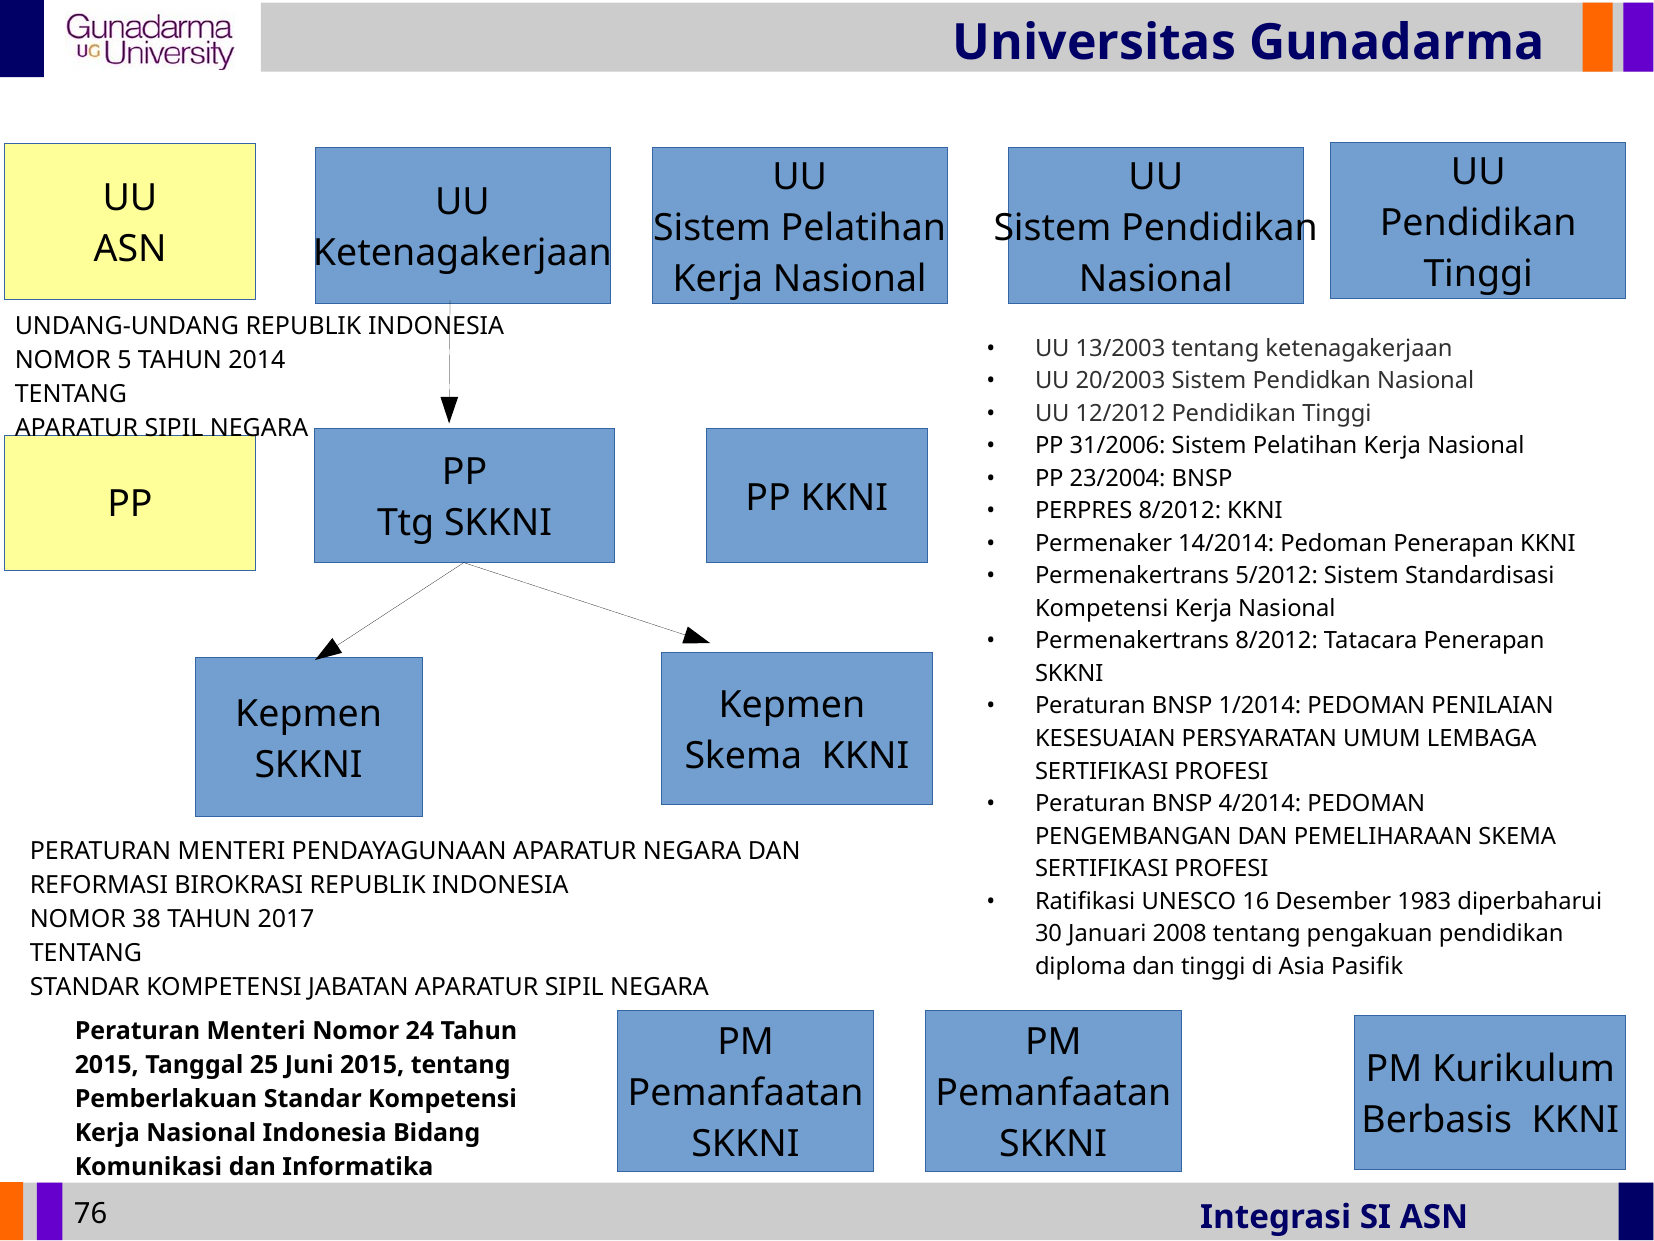

UU
Pendidikan
Tinggi
UU
ASN
UU
Ketenagakerjaan
UU
Sistem Pelatihan
Kerja Nasional
UU
Sistem Pendidikan
Nasional
UNDANG-UNDANG REPUBLIK INDONESIA
NOMOR 5 TAHUN 2014
TENTANG
APARATUR SIPIL NEGARA
# UU 13/2003 tentang ketenagakerjaan
UU 20/2003 Sistem Pendidkan Nasional
UU 12/2012 Pendidikan Tinggi
PP 31/2006: Sistem Pelatihan Kerja Nasional
PP 23/2004: BNSP
PERPRES 8/2012: KKNI
Permenaker 14/2014: Pedoman Penerapan KKNI
Permenakertrans 5/2012: Sistem Standardisasi Kompetensi Kerja Nasional
Permenakertrans 8/2012: Tatacara Penerapan SKKNI
Peraturan BNSP 1/2014: PEDOMAN PENILAIAN KESESUAIAN PERSYARATAN UMUM LEMBAGA SERTIFIKASI PROFESI
Peraturan BNSP 4/2014: PEDOMAN PENGEMBANGAN DAN PEMELIHARAAN SKEMA SERTIFIKASI PROFESI
Ratifikasi UNESCO 16 Desember 1983 diperbaharui 30 Januari 2008 tentang pengakuan pendidikan diploma dan tinggi di Asia Pasifik
PP
Ttg SKKNI
PP KKNI
PP
Kepmen
Skema KKNI
Kepmen
SKKNI
PERATURAN MENTERI PENDAYAGUNAAN APARATUR NEGARA DAN
REFORMASI BIROKRASI REPUBLIK INDONESIA
NOMOR 38 TAHUN 2017
TENTANG
STANDAR KOMPETENSI JABATAN APARATUR SIPIL NEGARA
Peraturan Menteri Nomor 24 Tahun 2015, Tanggal 25 Juni 2015, tentang Pemberlakuan Standar Kompetensi Kerja Nasional Indonesia Bidang Komunikasi dan Informatika
PM
Pemanfaatan
SKKNI
PM
Pemanfaatan
SKKNI
PM Kurikulum
Berbasis KKNI